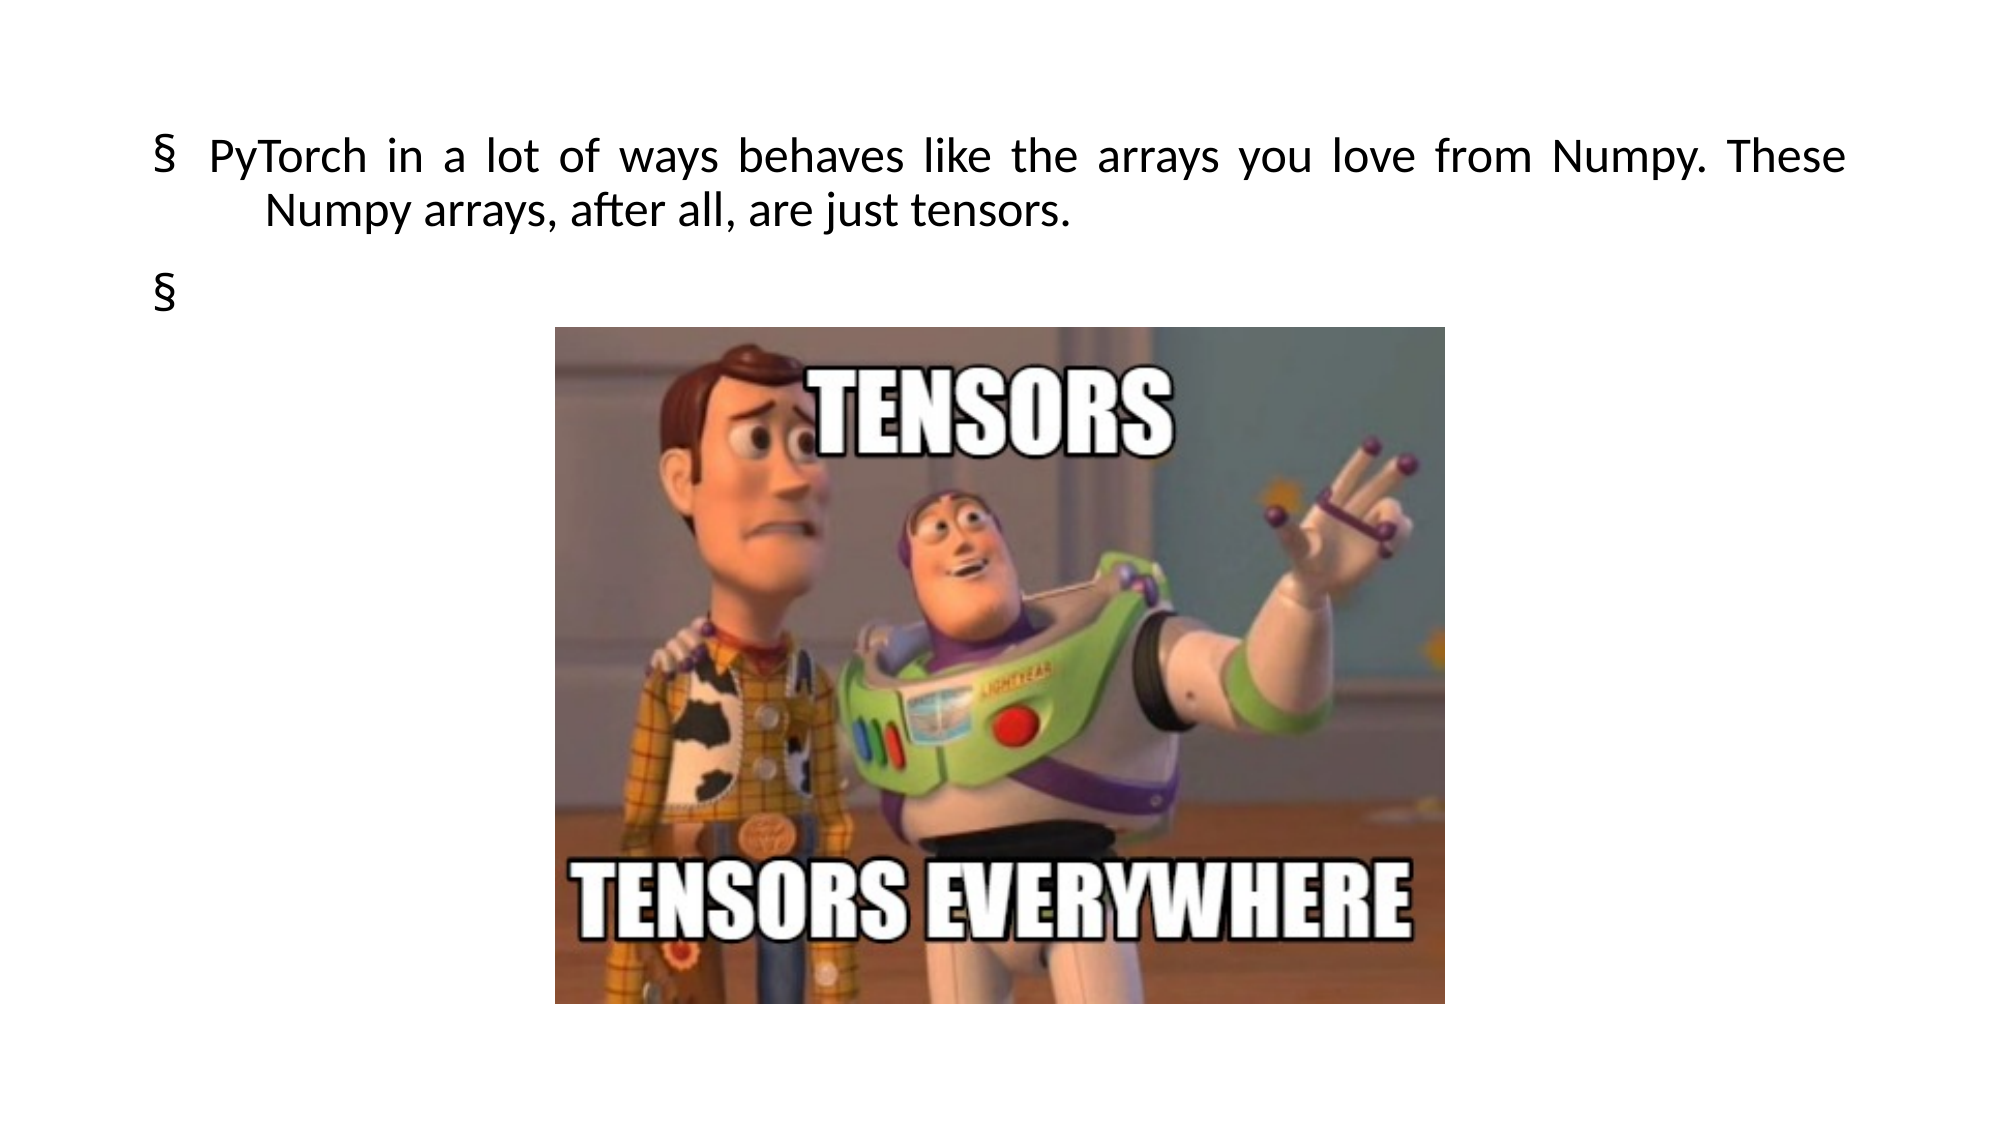

PyTorch in a lot of ways behaves like the arrays you love from Numpy. These Numpy arrays, after all, are just tensors.